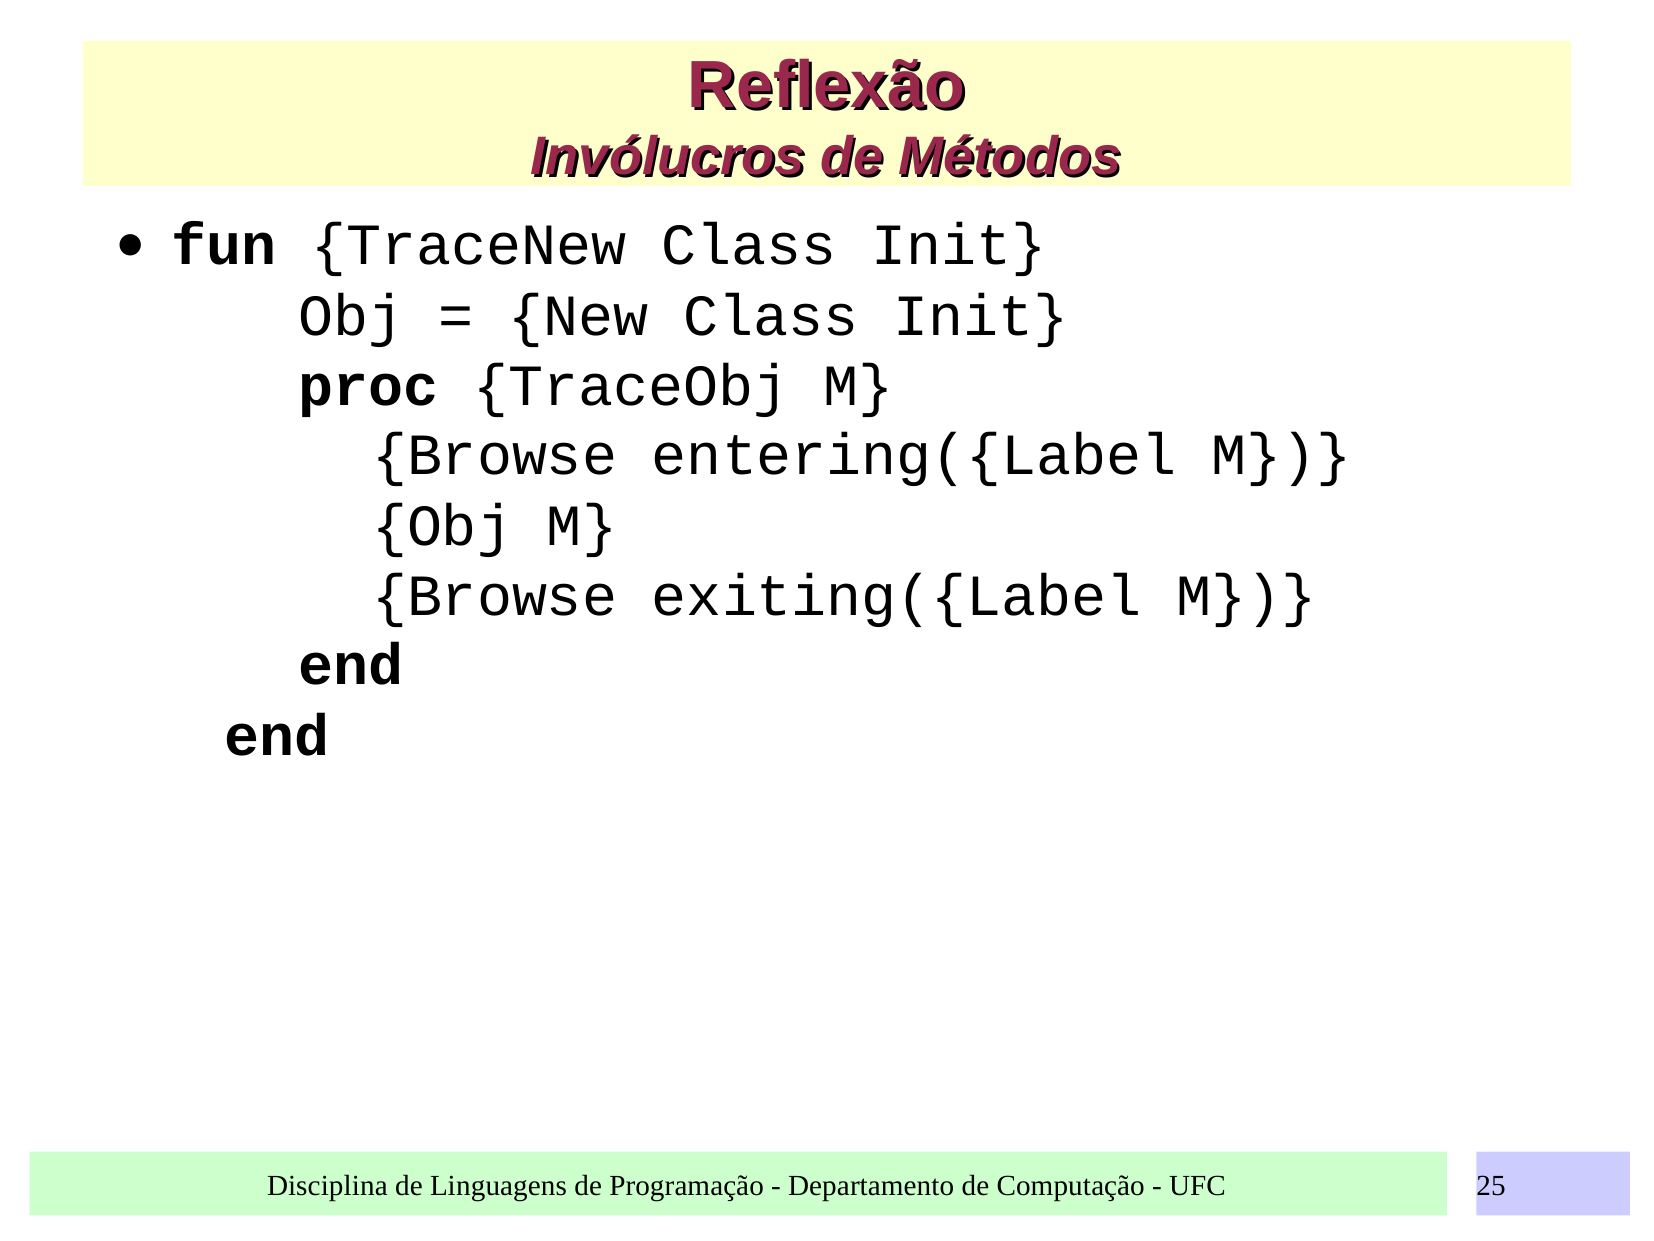

# Reflexão Invólucros de Métodos
fun {TraceNew Class Init}
	Obj = {New Class Init}
	proc {TraceObj M}
		{Browse entering({Label M})}
		{Obj M}
		{Browse exiting({Label M})}
	end
end
Disciplina de Linguagens de Programação - Departamento de Computação - UFC